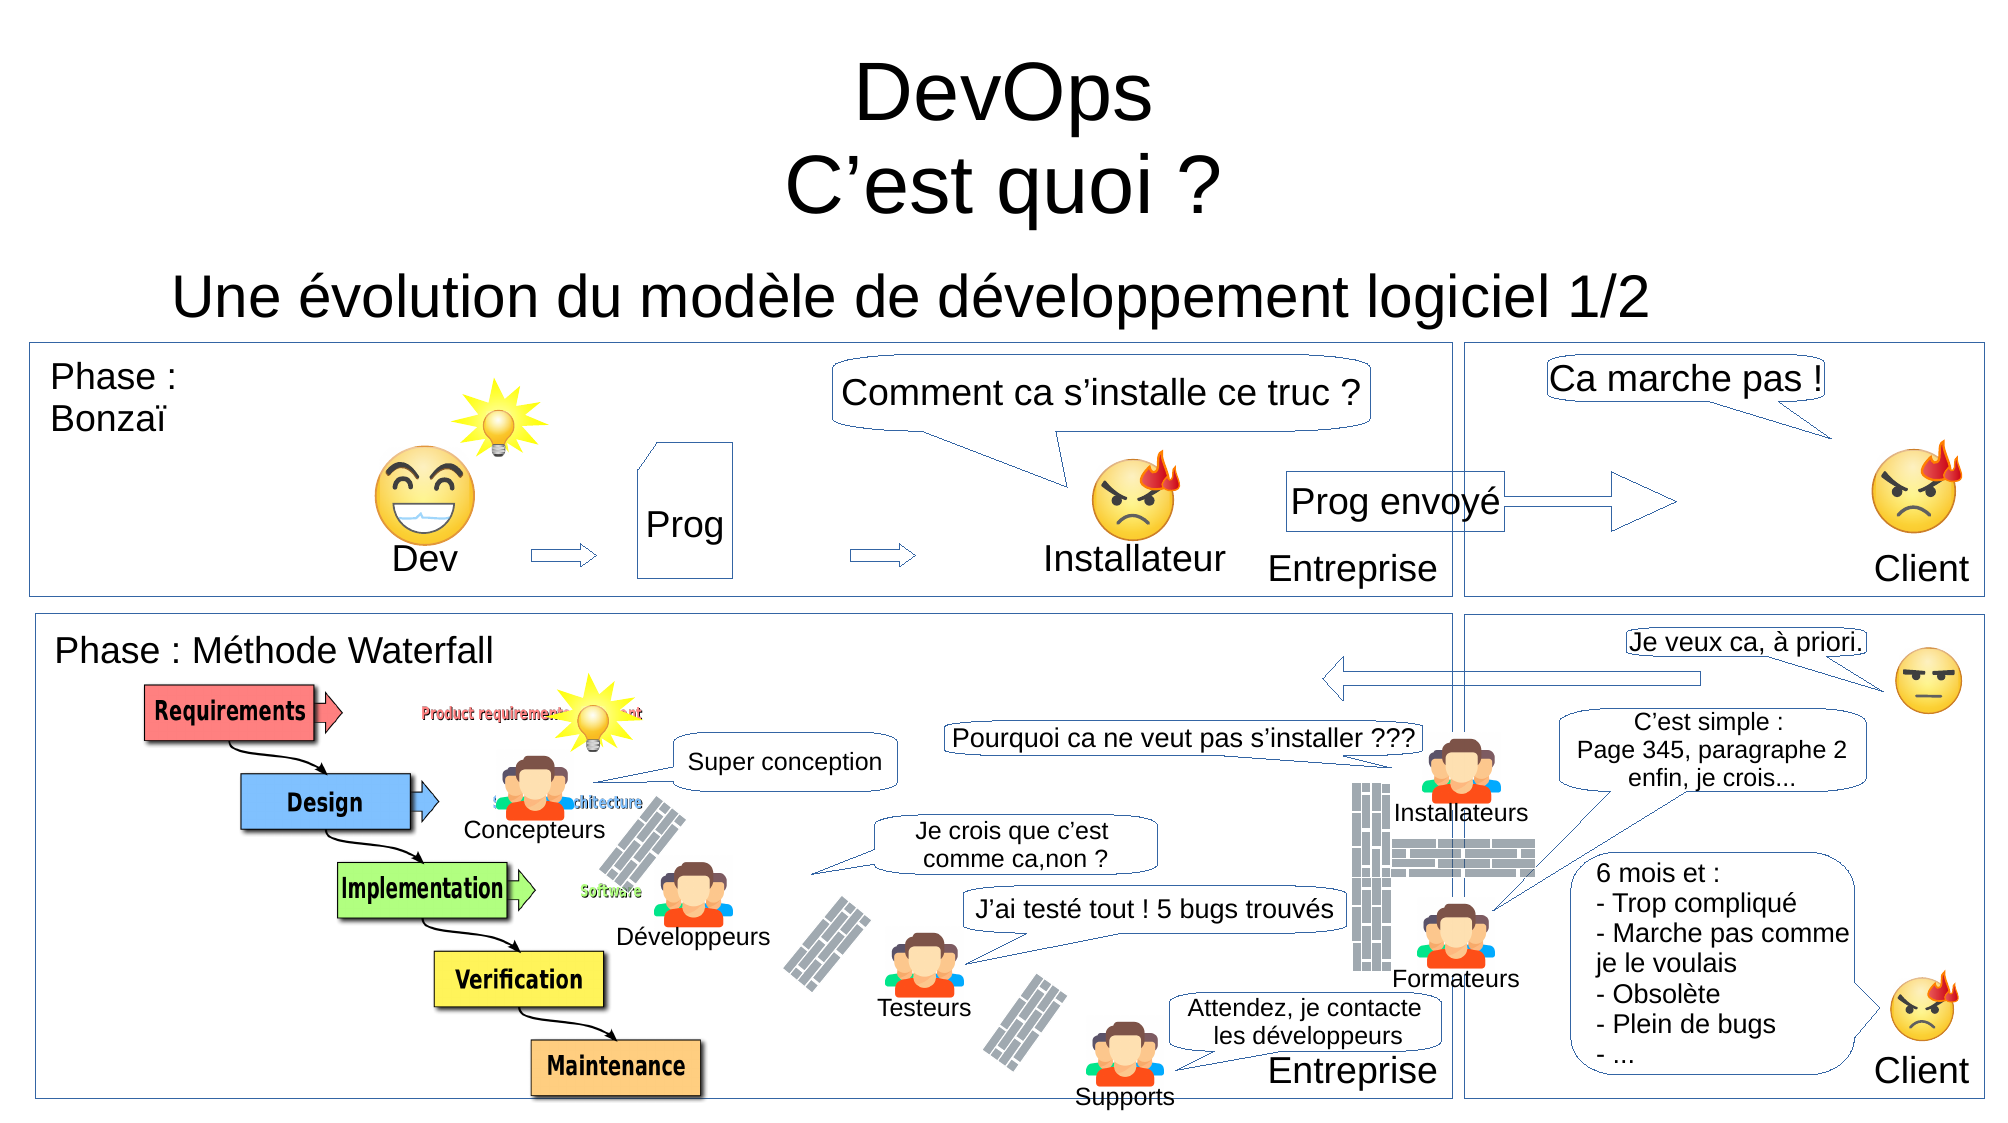

# DevOps C’est quoi ?
Une évolution du modèle de développement logiciel 1/2
Entreprise
Client
Phase : Bonzaï
Comment ca s’installe ce truc ?
Ca marche pas !
Dev
Prog
Installateur
Prog envoyé
Entreprise
Client
Phase : Méthode Waterfall
Je veux ca, à priori.
C’est simple :
Page 345, paragraphe 2
enfin, je crois...
Pourquoi ca ne veut pas s’installer ???
Super conception
Installateurs
Concepteurs
Je crois que c’est
comme ca,non ?
6 mois et :
- Trop compliqué
- Marche pas comme
je le voulais
- Obsolète
- Plein de bugs
- ...
Développeurs
J’ai testé tout ! 5 bugs trouvés
Formateurs
Testeurs
Attendez, je contacte
 les développeurs
Supports